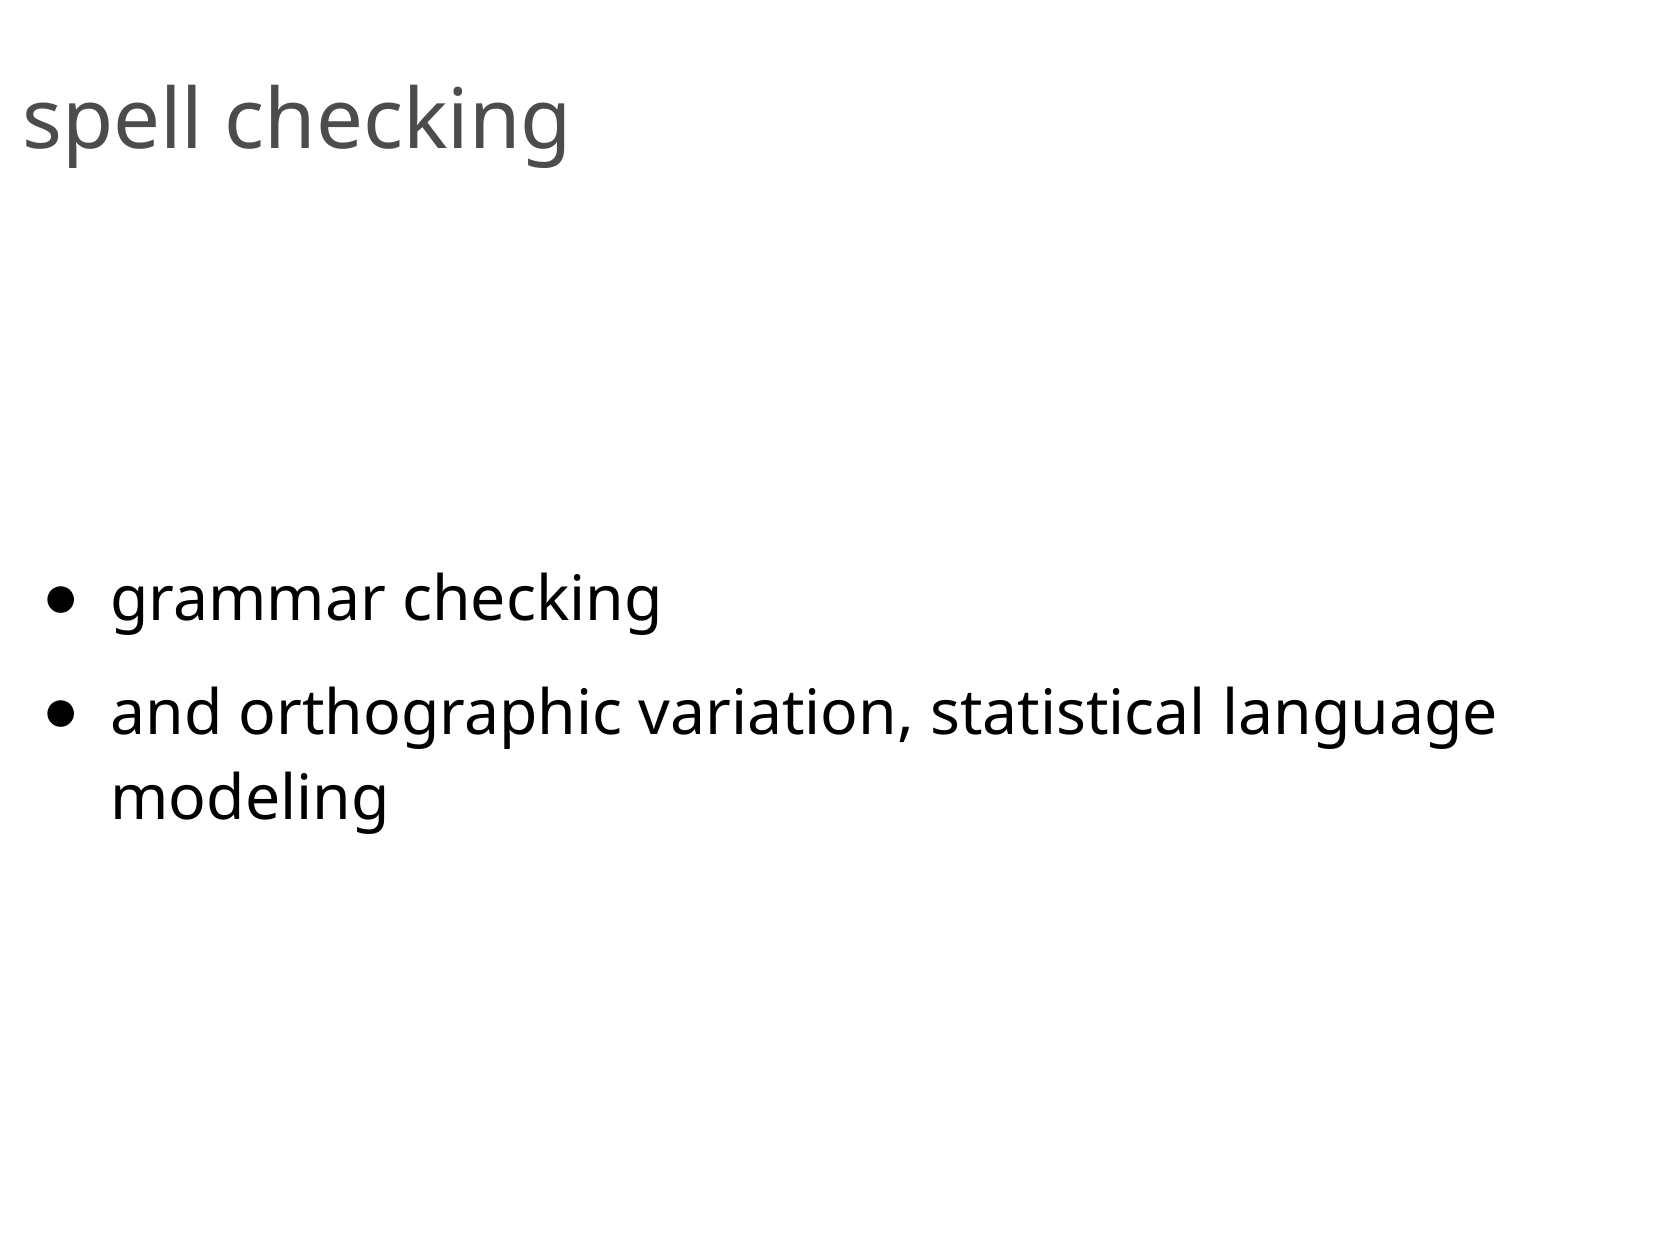

# spell checking
grammar checking
and orthographic variation, statistical language modeling